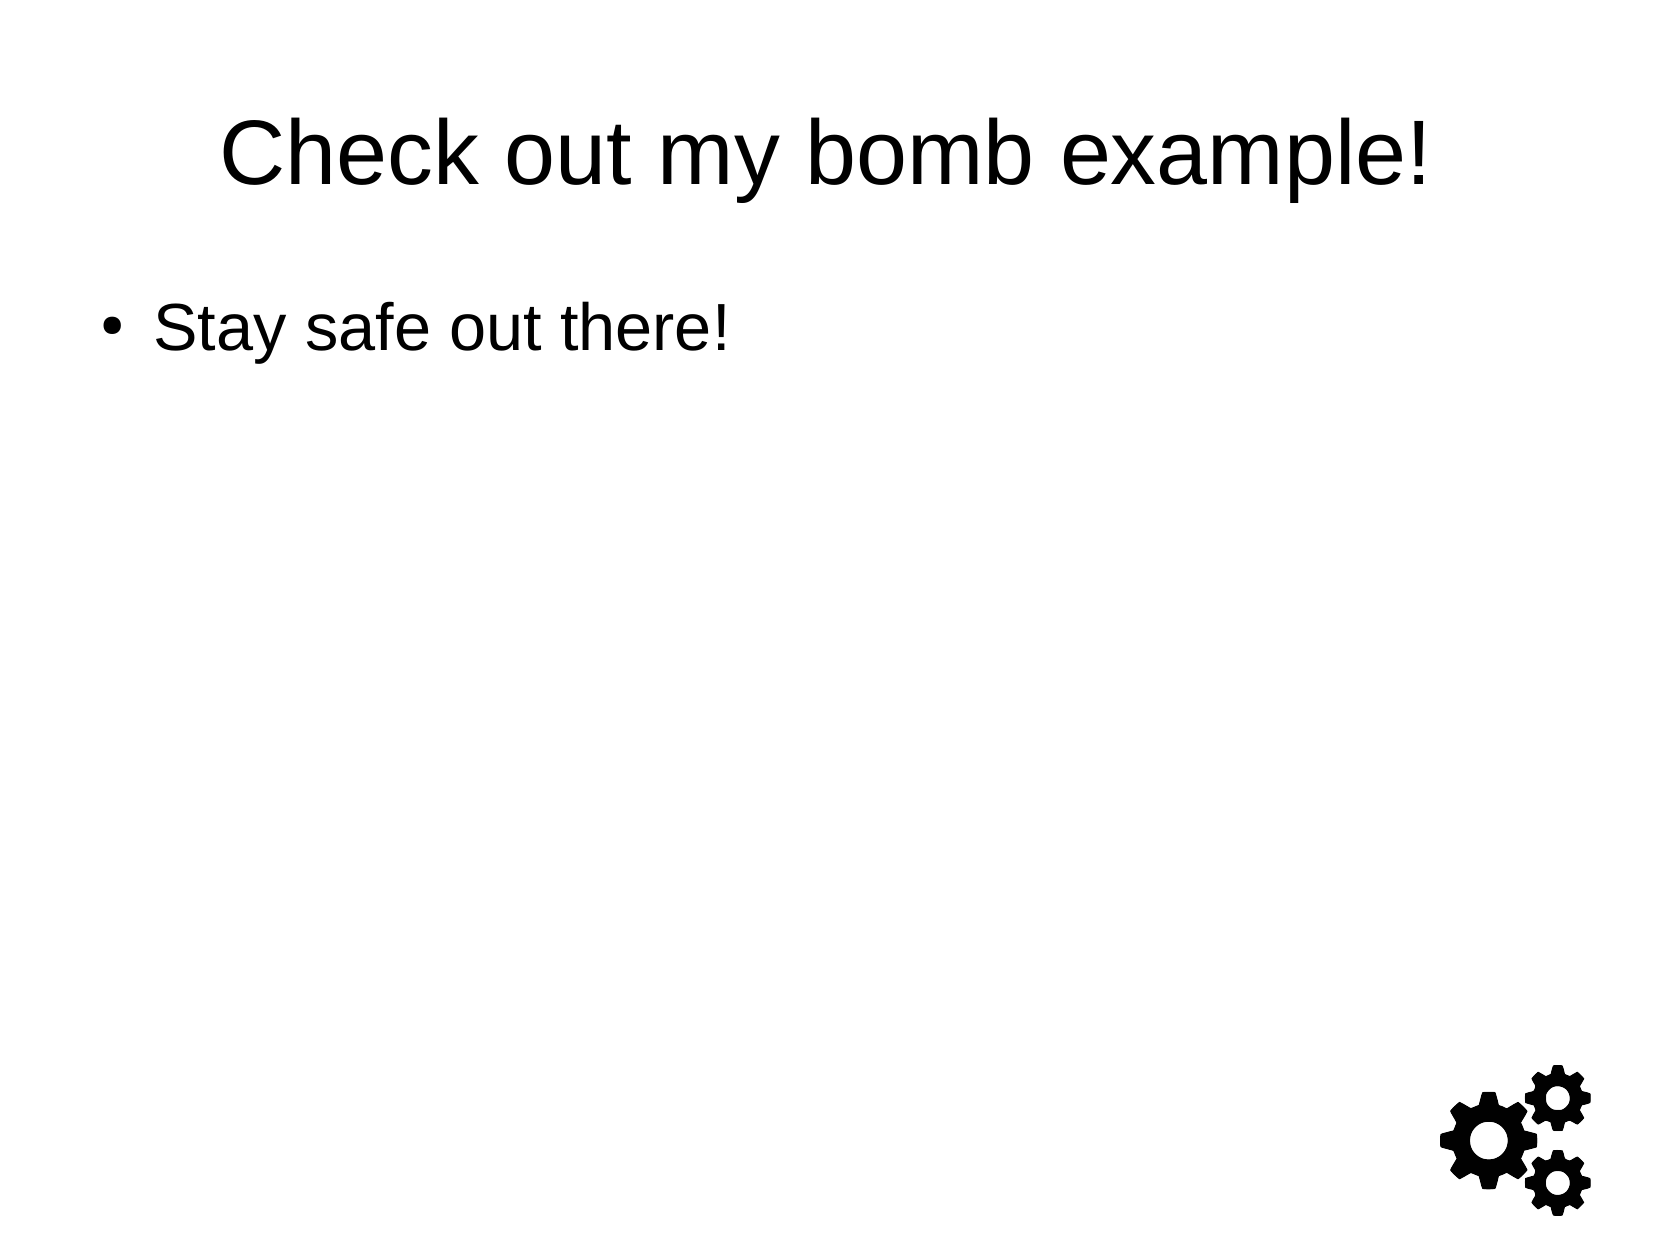

# Check out my bomb example!
Stay safe out there!